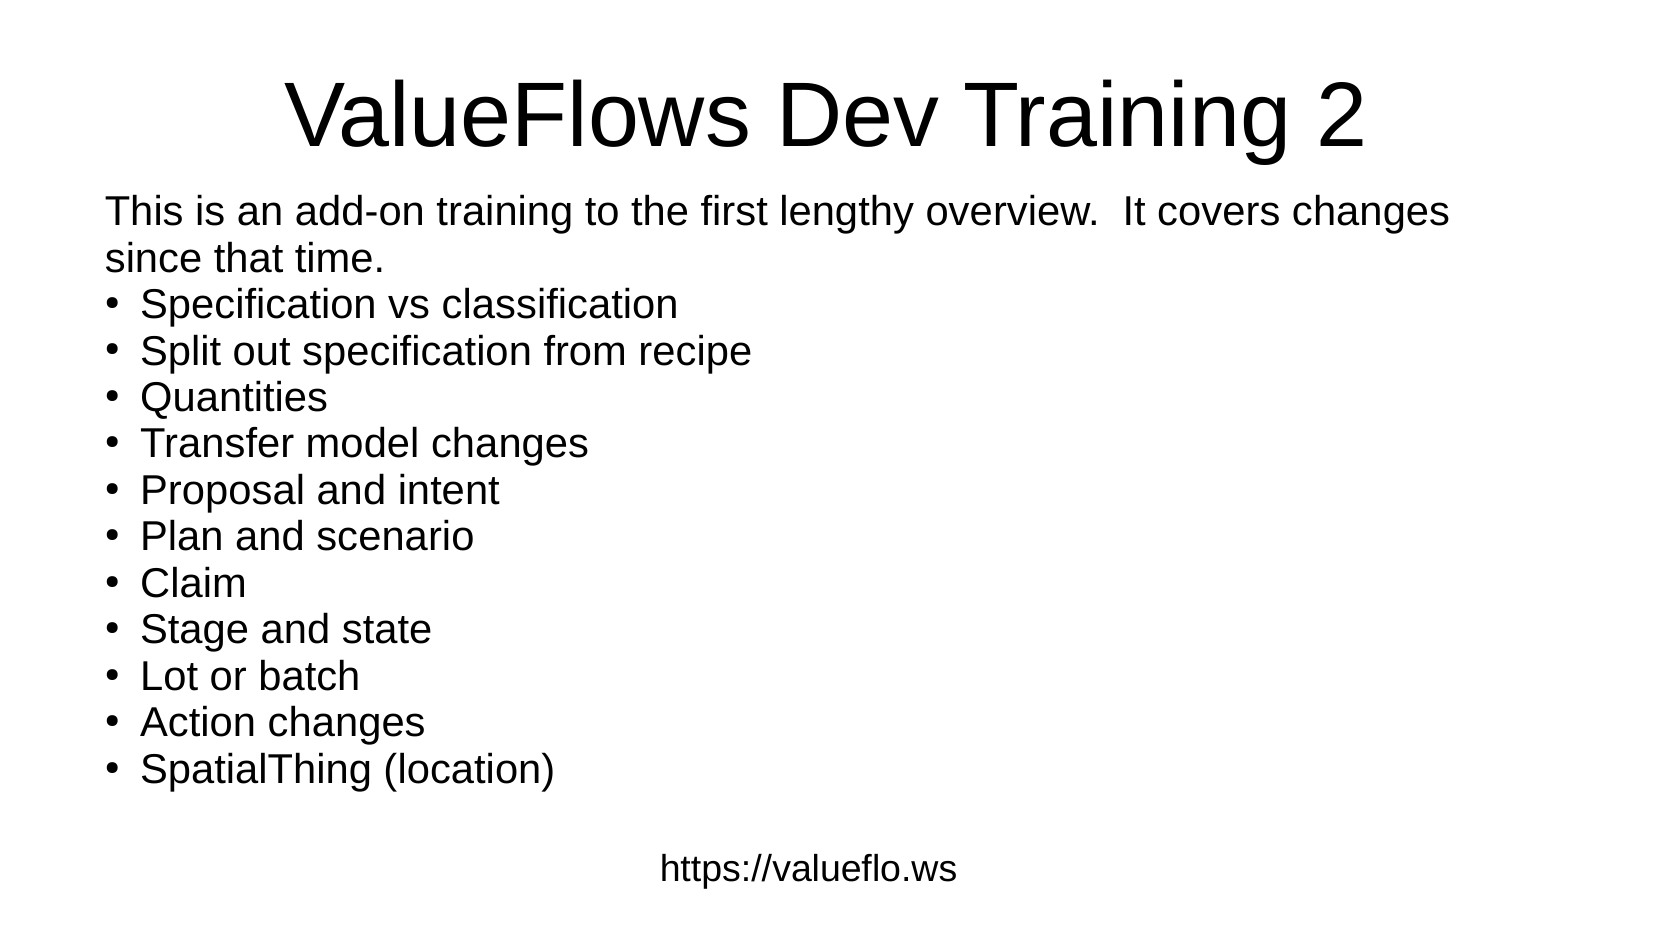

# ValueFlows Dev Training 2
This is an add-on training to the first lengthy overview. It covers changes since that time.
Specification vs classification
Split out specification from recipe
Quantities
Transfer model changes
Proposal and intent
Plan and scenario
Claim
Stage and state
Lot or batch
Action changes
SpatialThing (location)
https://valueflo.ws